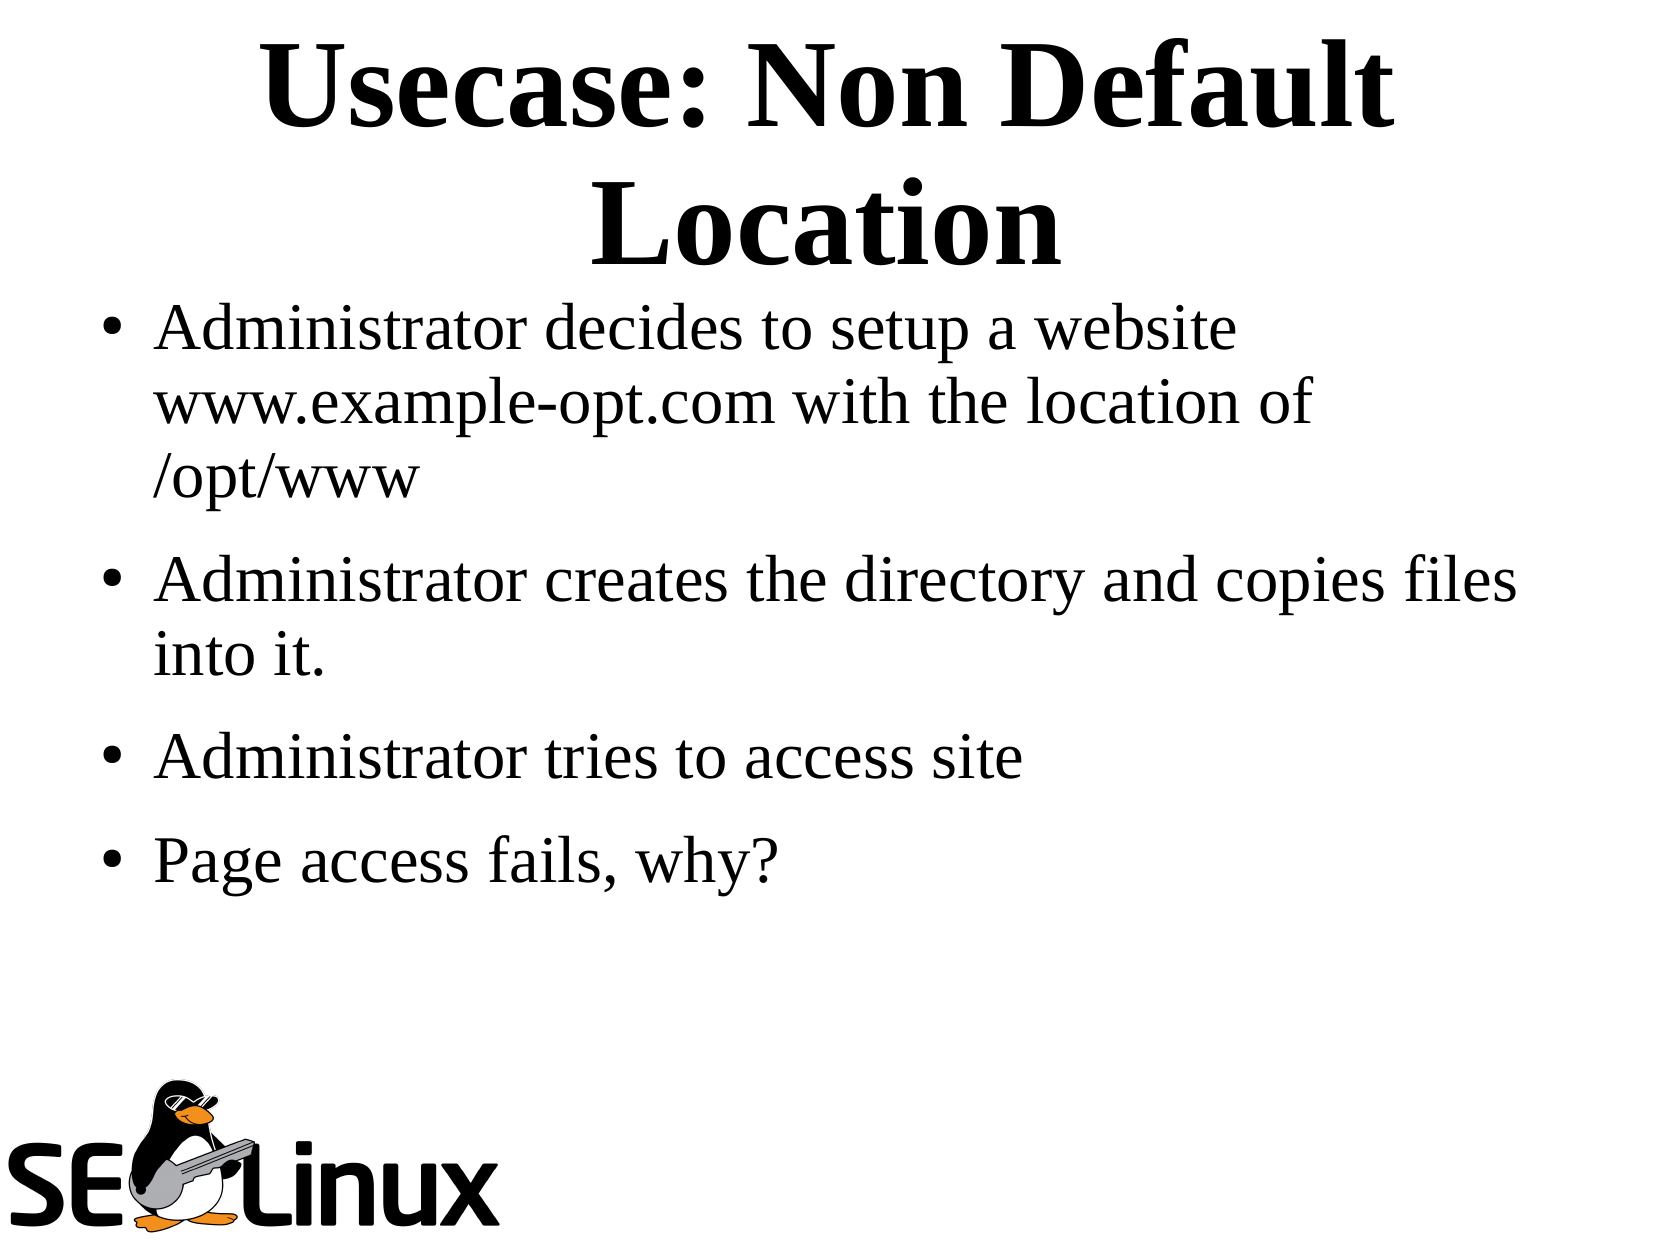

# Usecase: Non Default Location
Administrator decides to setup a website www.example-opt.com with the location of /opt/www
Administrator creates the directory and copies files into it.
Administrator tries to access site
Page access fails, why?